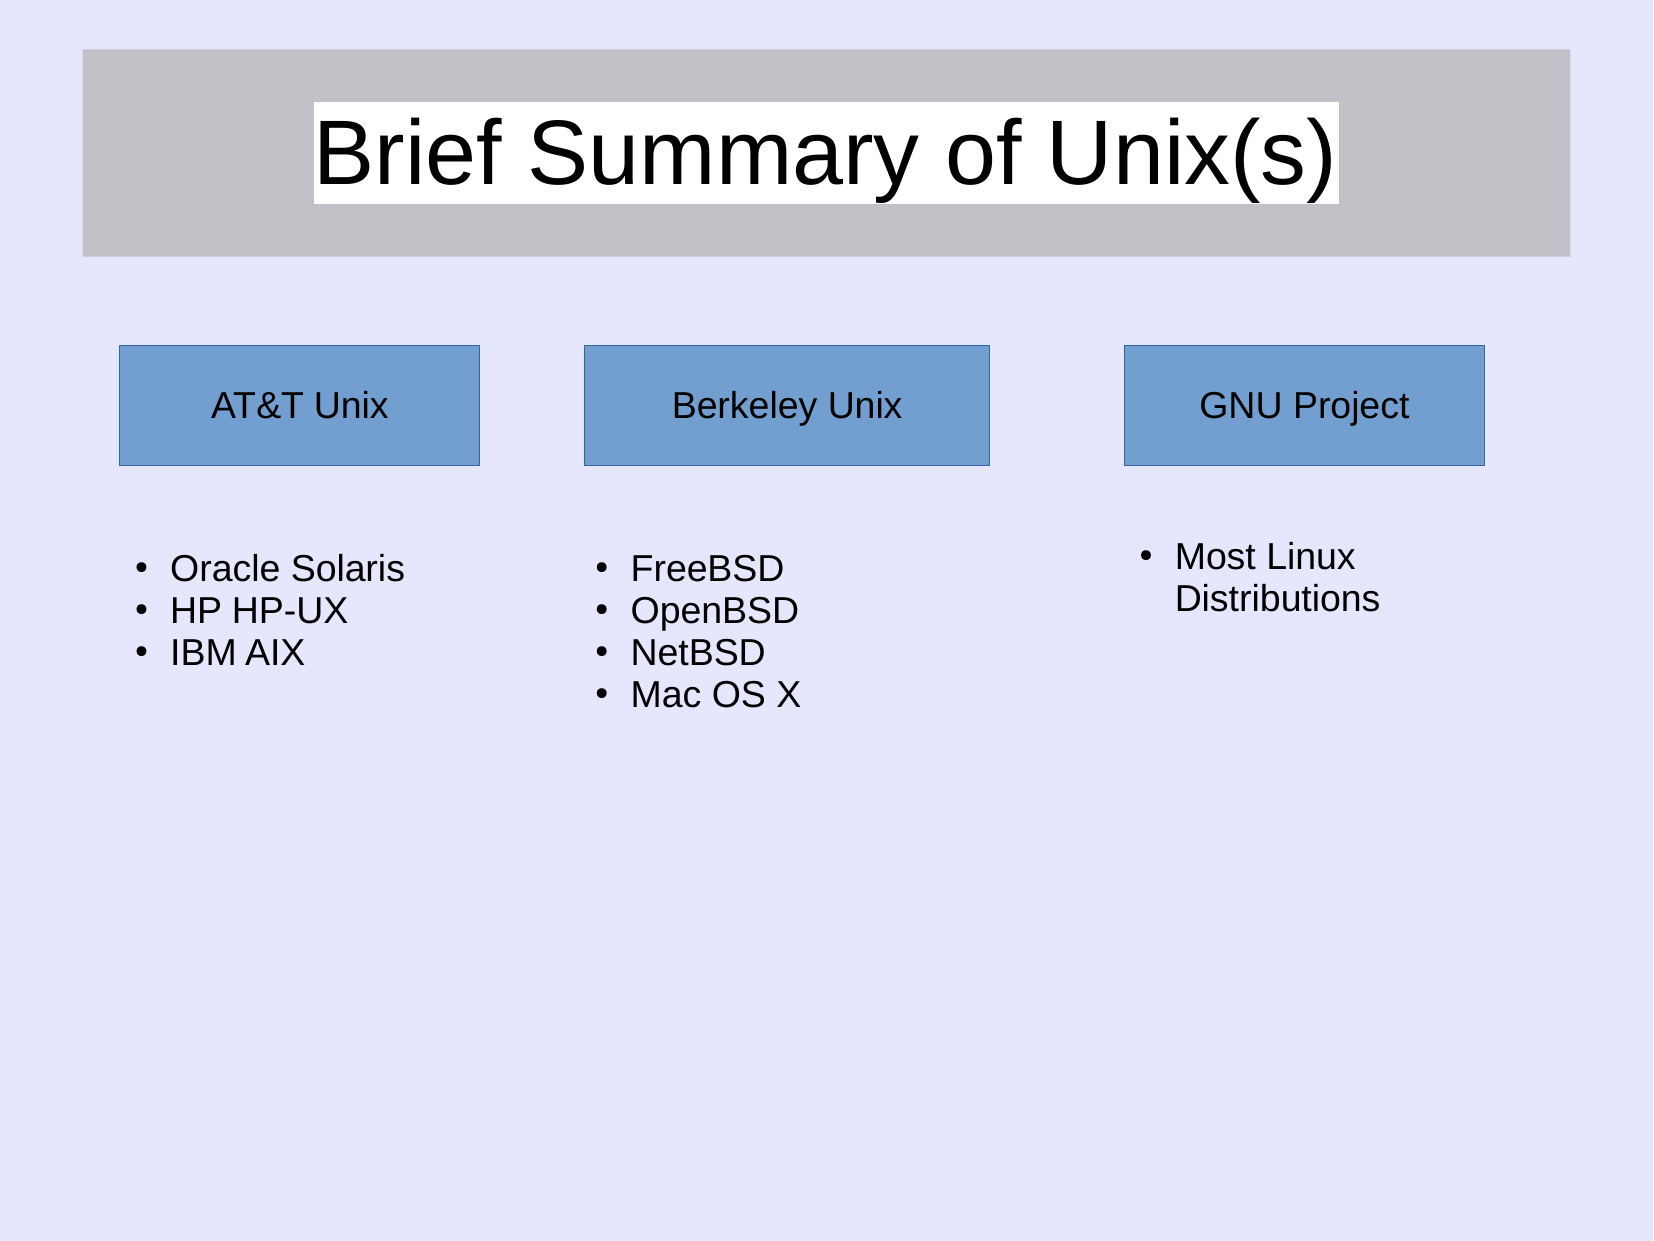

# Brief Summary of Unix(s)
AT&T Unix
Berkeley Unix
GNU Project
Most Linux Distributions
Oracle Solaris
HP HP-UX
IBM AIX
FreeBSD
OpenBSD
NetBSD
Mac OS X